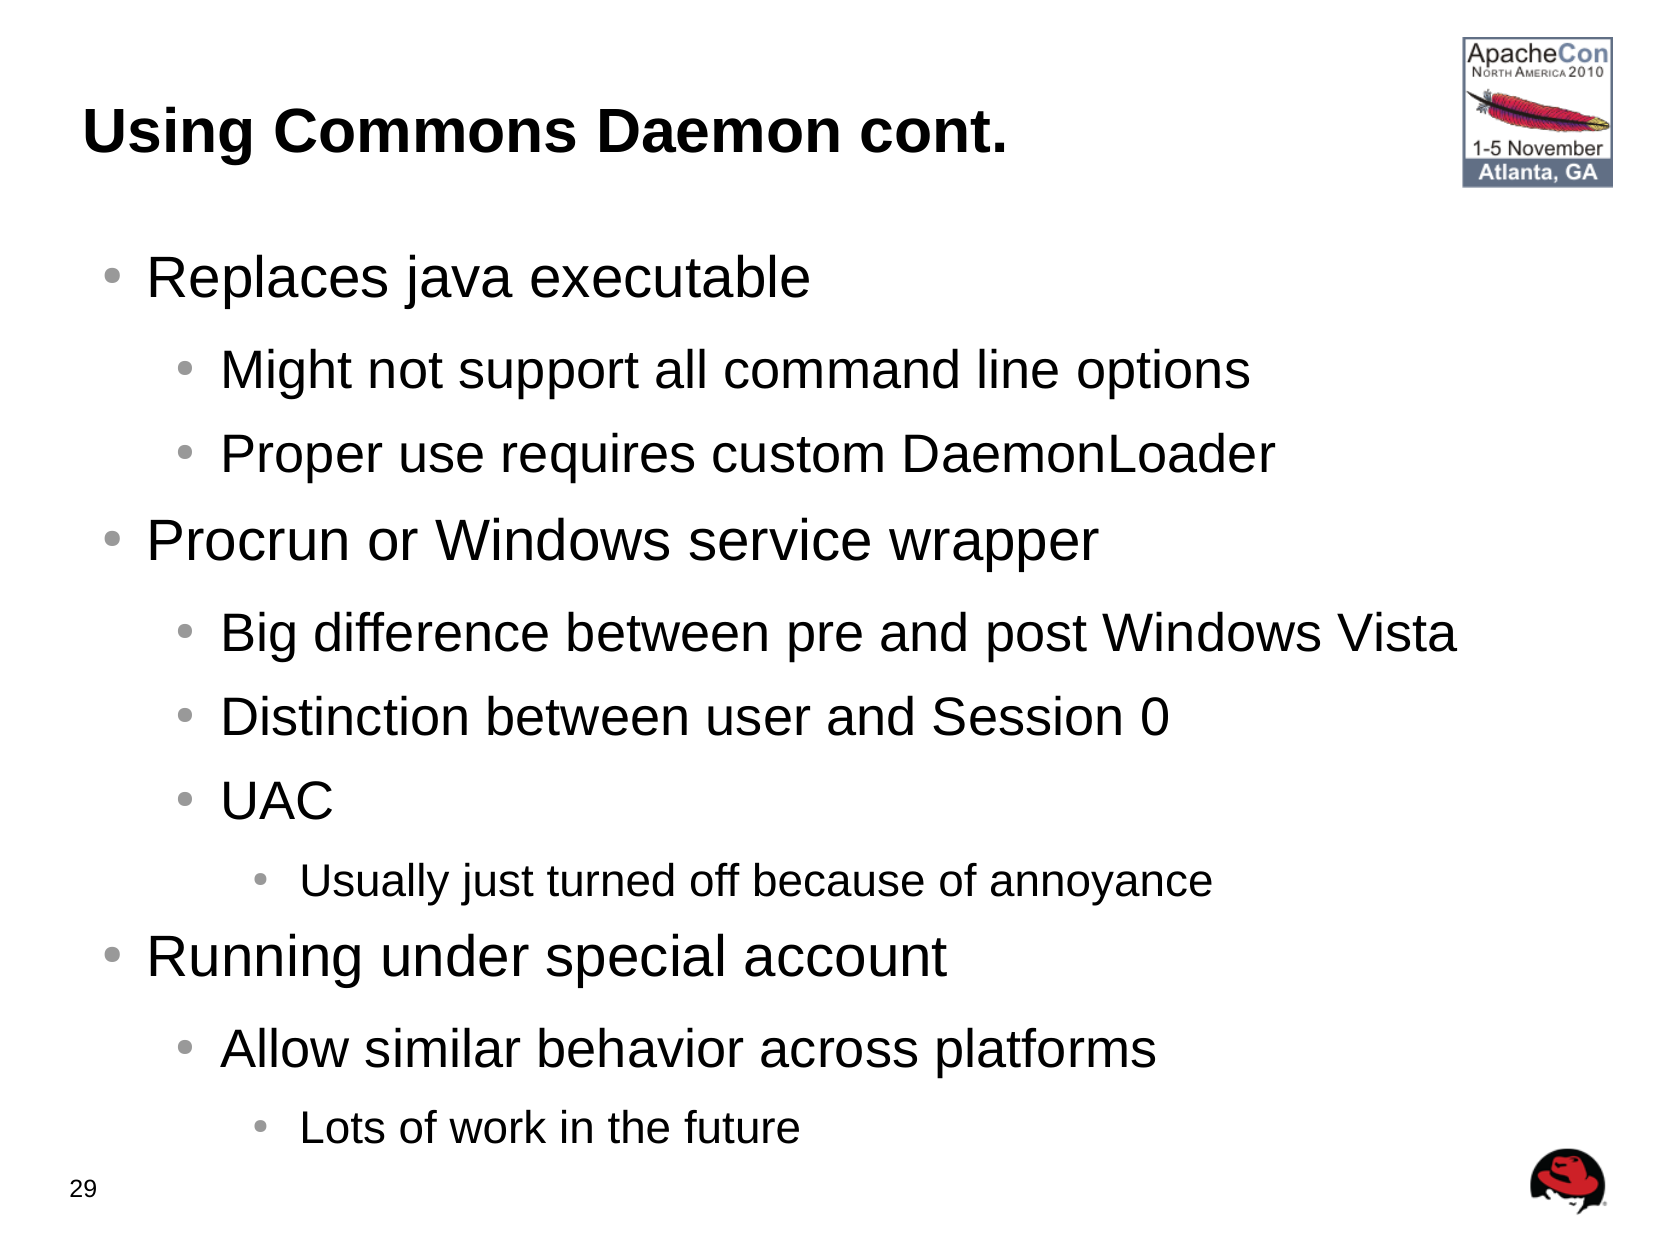

# Using Commons Daemon cont.
Replaces java executable
Might not support all command line options
Proper use requires custom DaemonLoader
Procrun or Windows service wrapper
Big difference between pre and post Windows Vista
Distinction between user and Session 0
UAC
Usually just turned off because of annoyance
Running under special account
Allow similar behavior across platforms
Lots of work in the future